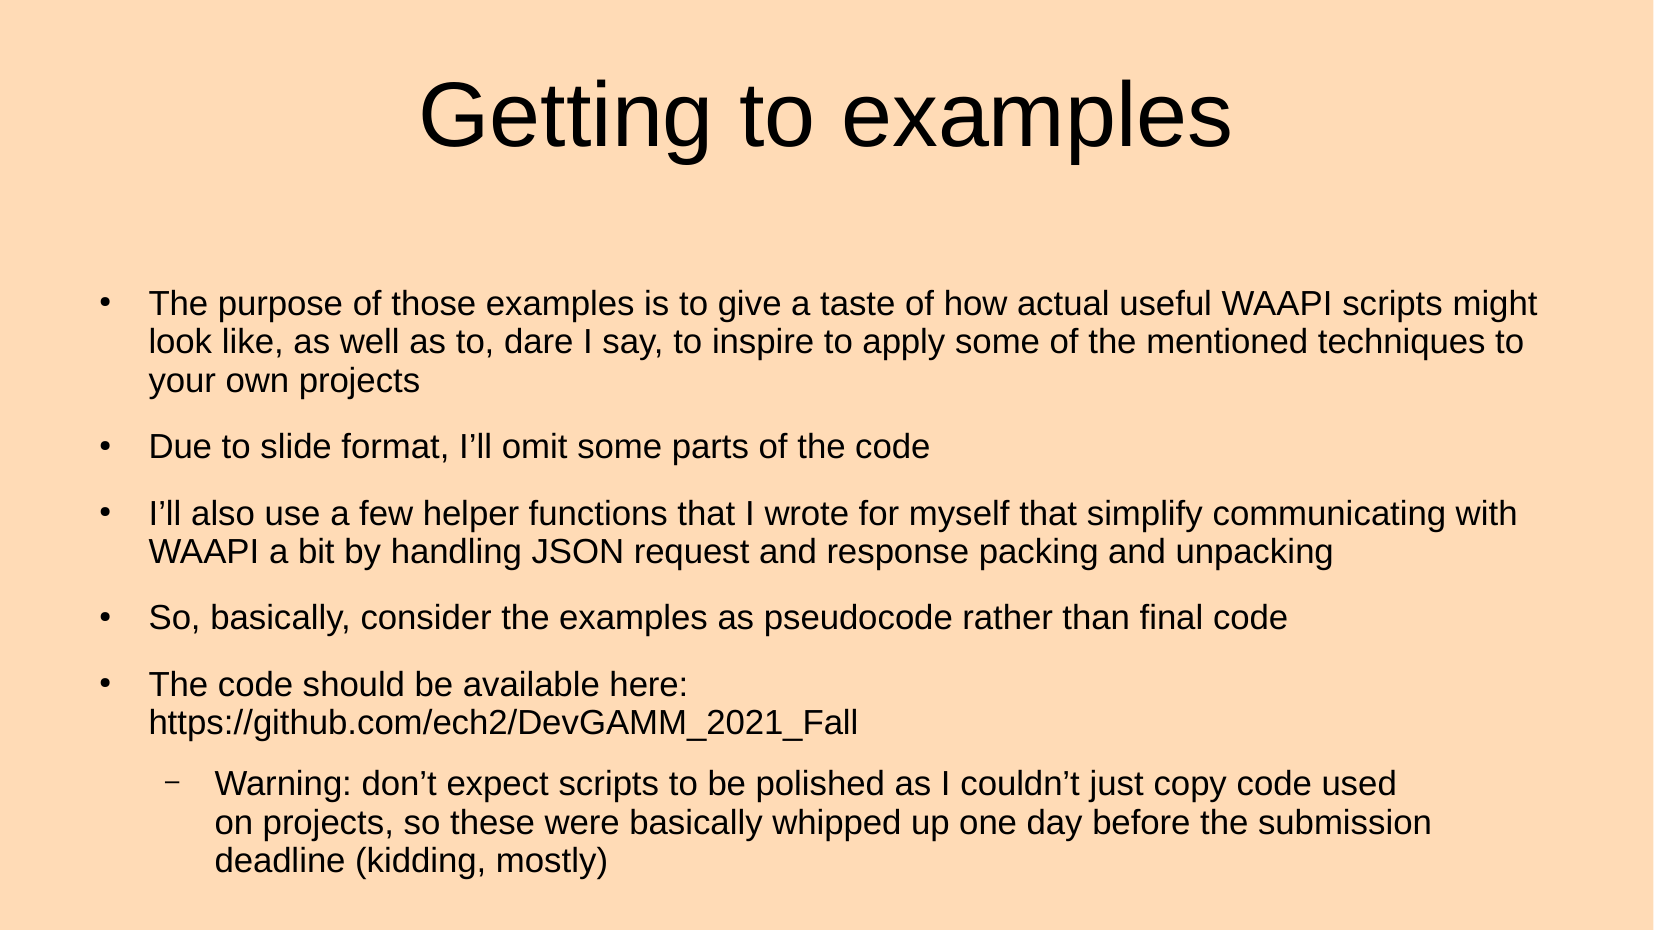

# Getting to examples
The purpose of those examples is to give a taste of how actual useful WAAPI scripts might look like, as well as to, dare I say, to inspire to apply some of the mentioned techniques to your own projects
Due to slide format, I’ll omit some parts of the code
I’ll also use a few helper functions that I wrote for myself that simplify communicating with WAAPI a bit by handling JSON request and response packing and unpacking
So, basically, consider the examples as pseudocode rather than final code
The code should be available here:
https://github.com/ech2/DevGAMM_2021_Fall
Warning: don’t expect scripts to be polished as I couldn’t just copy code used on projects, so these were basically whipped up one day before the submission deadline (kidding, mostly)